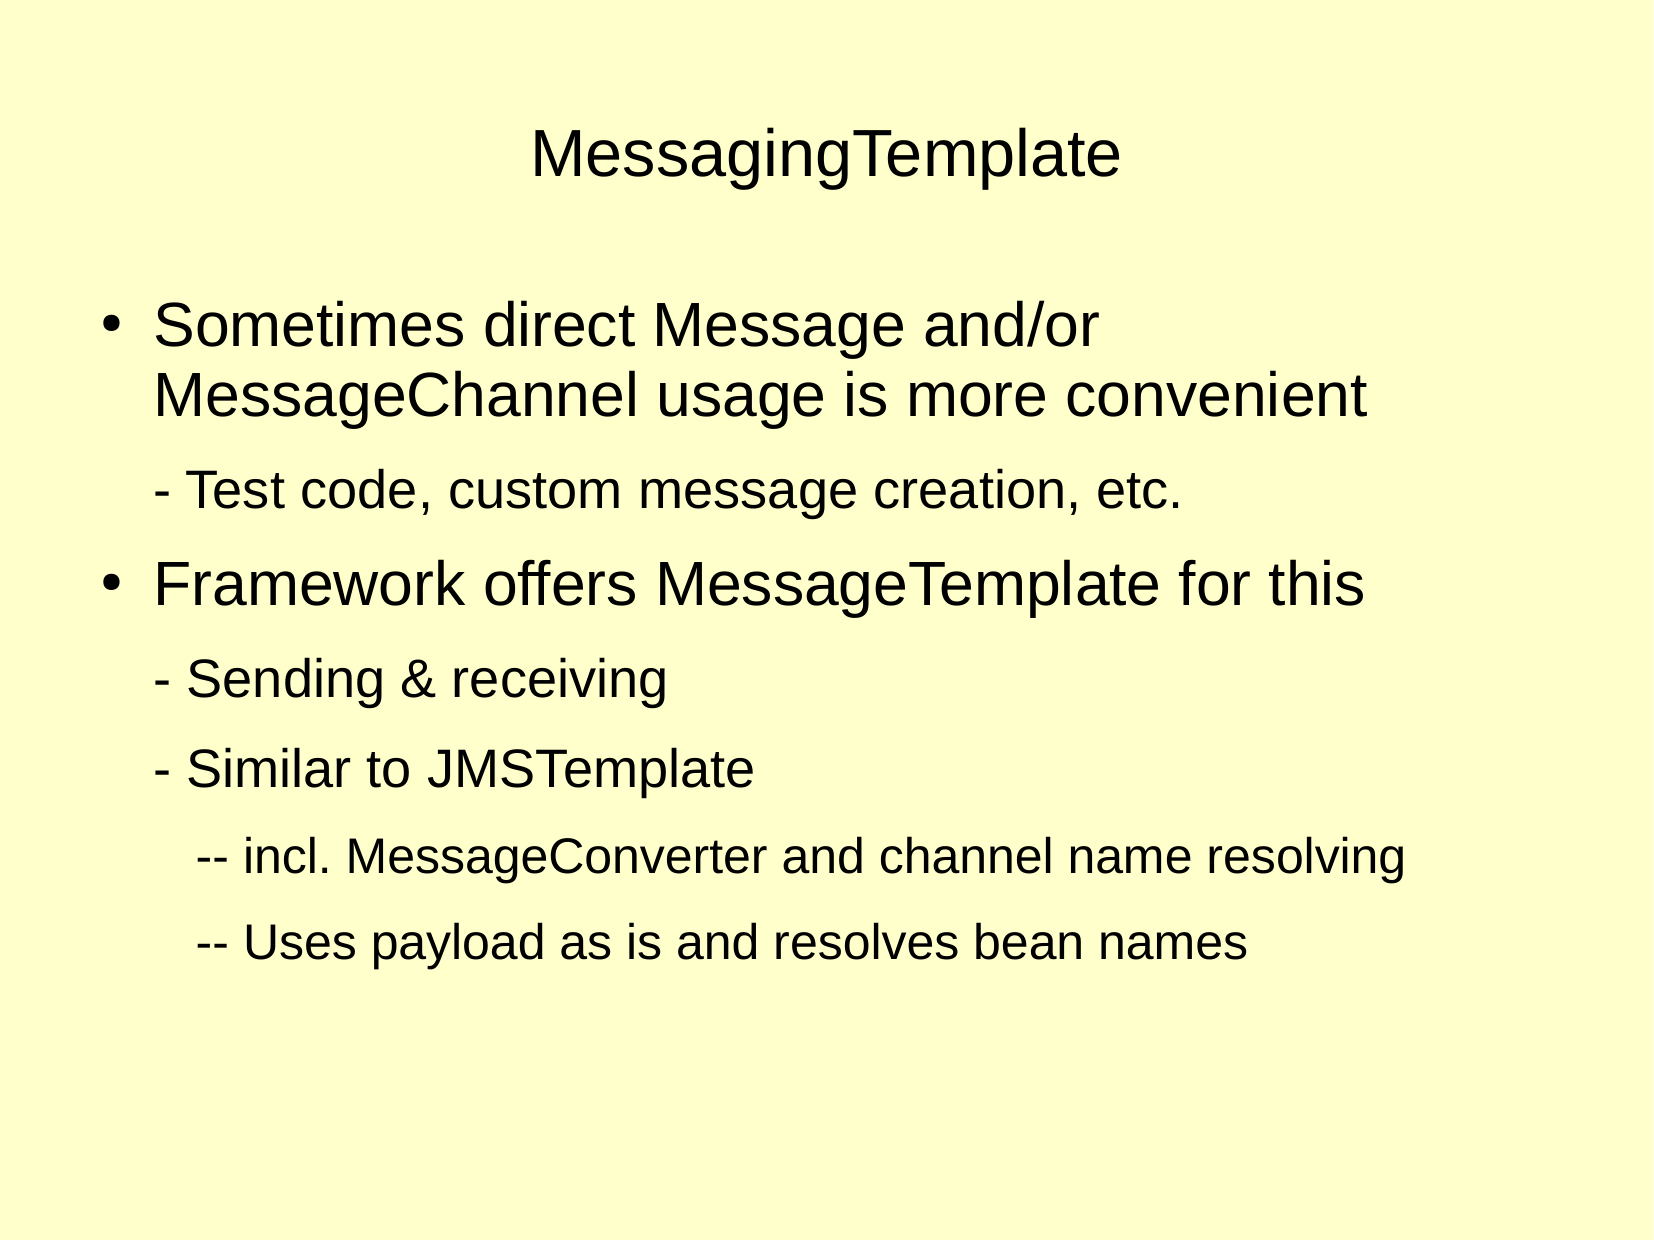

# MessagingTemplate
Sometimes direct Message and/or MessageChannel usage is more convenient
- Test code, custom message creation, etc.
Framework offers MessageTemplate for this
- Sending & receiving
- Similar to JMSTemplate
 -- incl. MessageConverter and channel name resolving
 -- Uses payload as is and resolves bean names